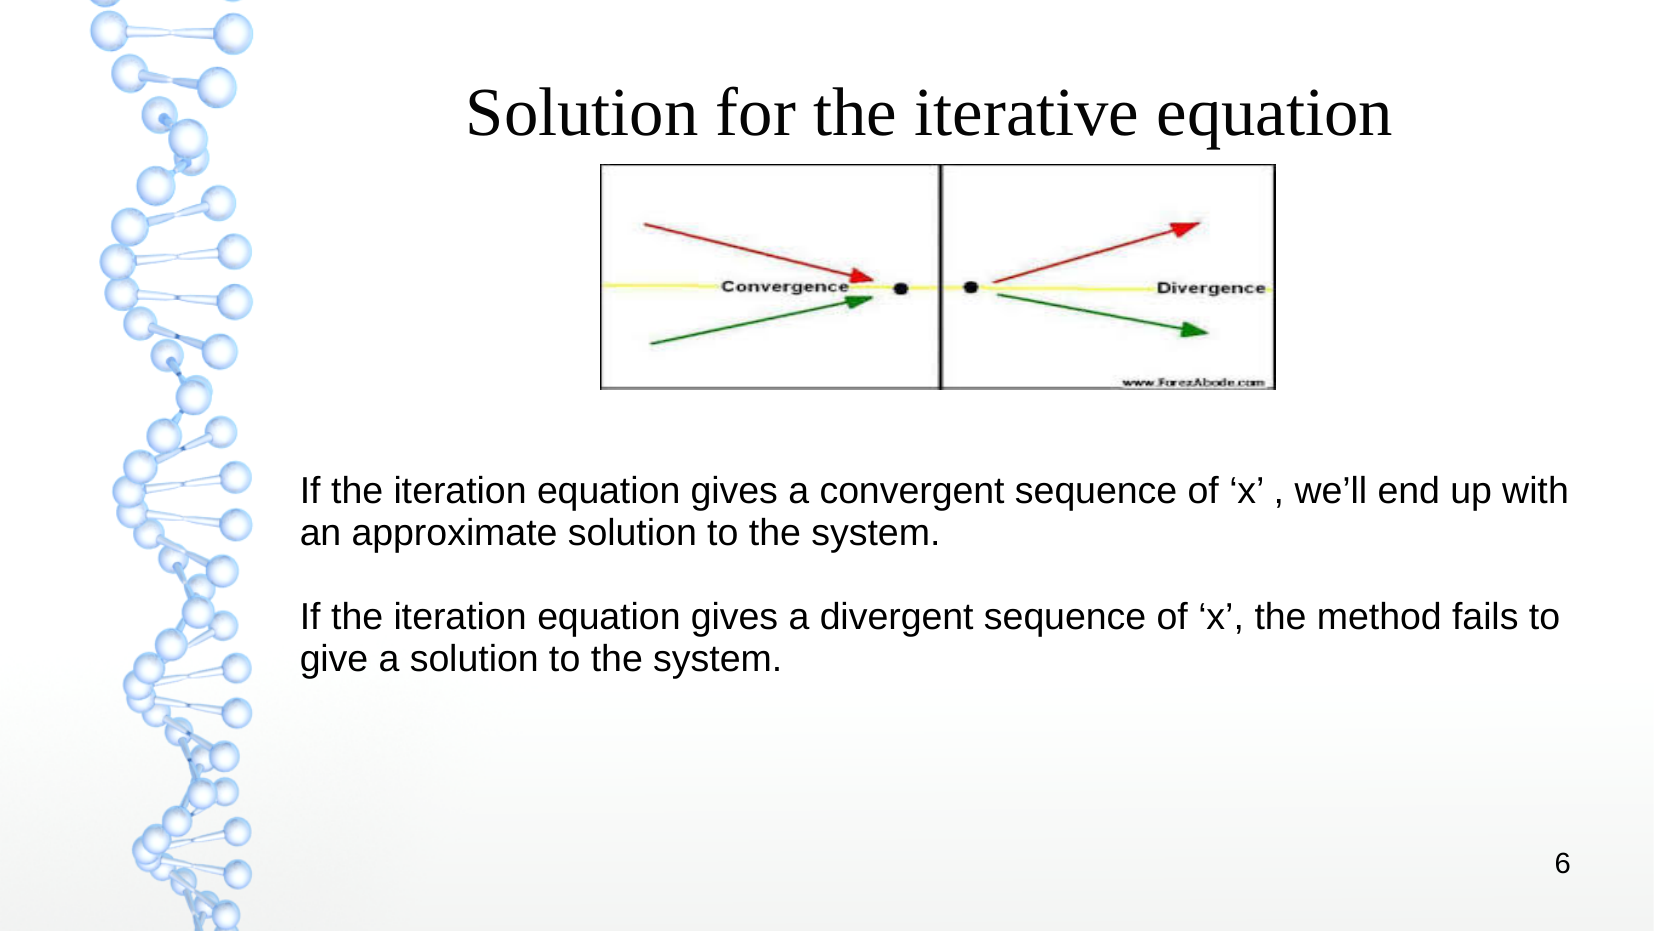

# Solution for the iterative equation
If the iteration equation gives a convergent sequence of ‘x’ , we’ll end up with an approximate solution to the system.
If the iteration equation gives a divergent sequence of ‘x’, the method fails to give a solution to the system.
6